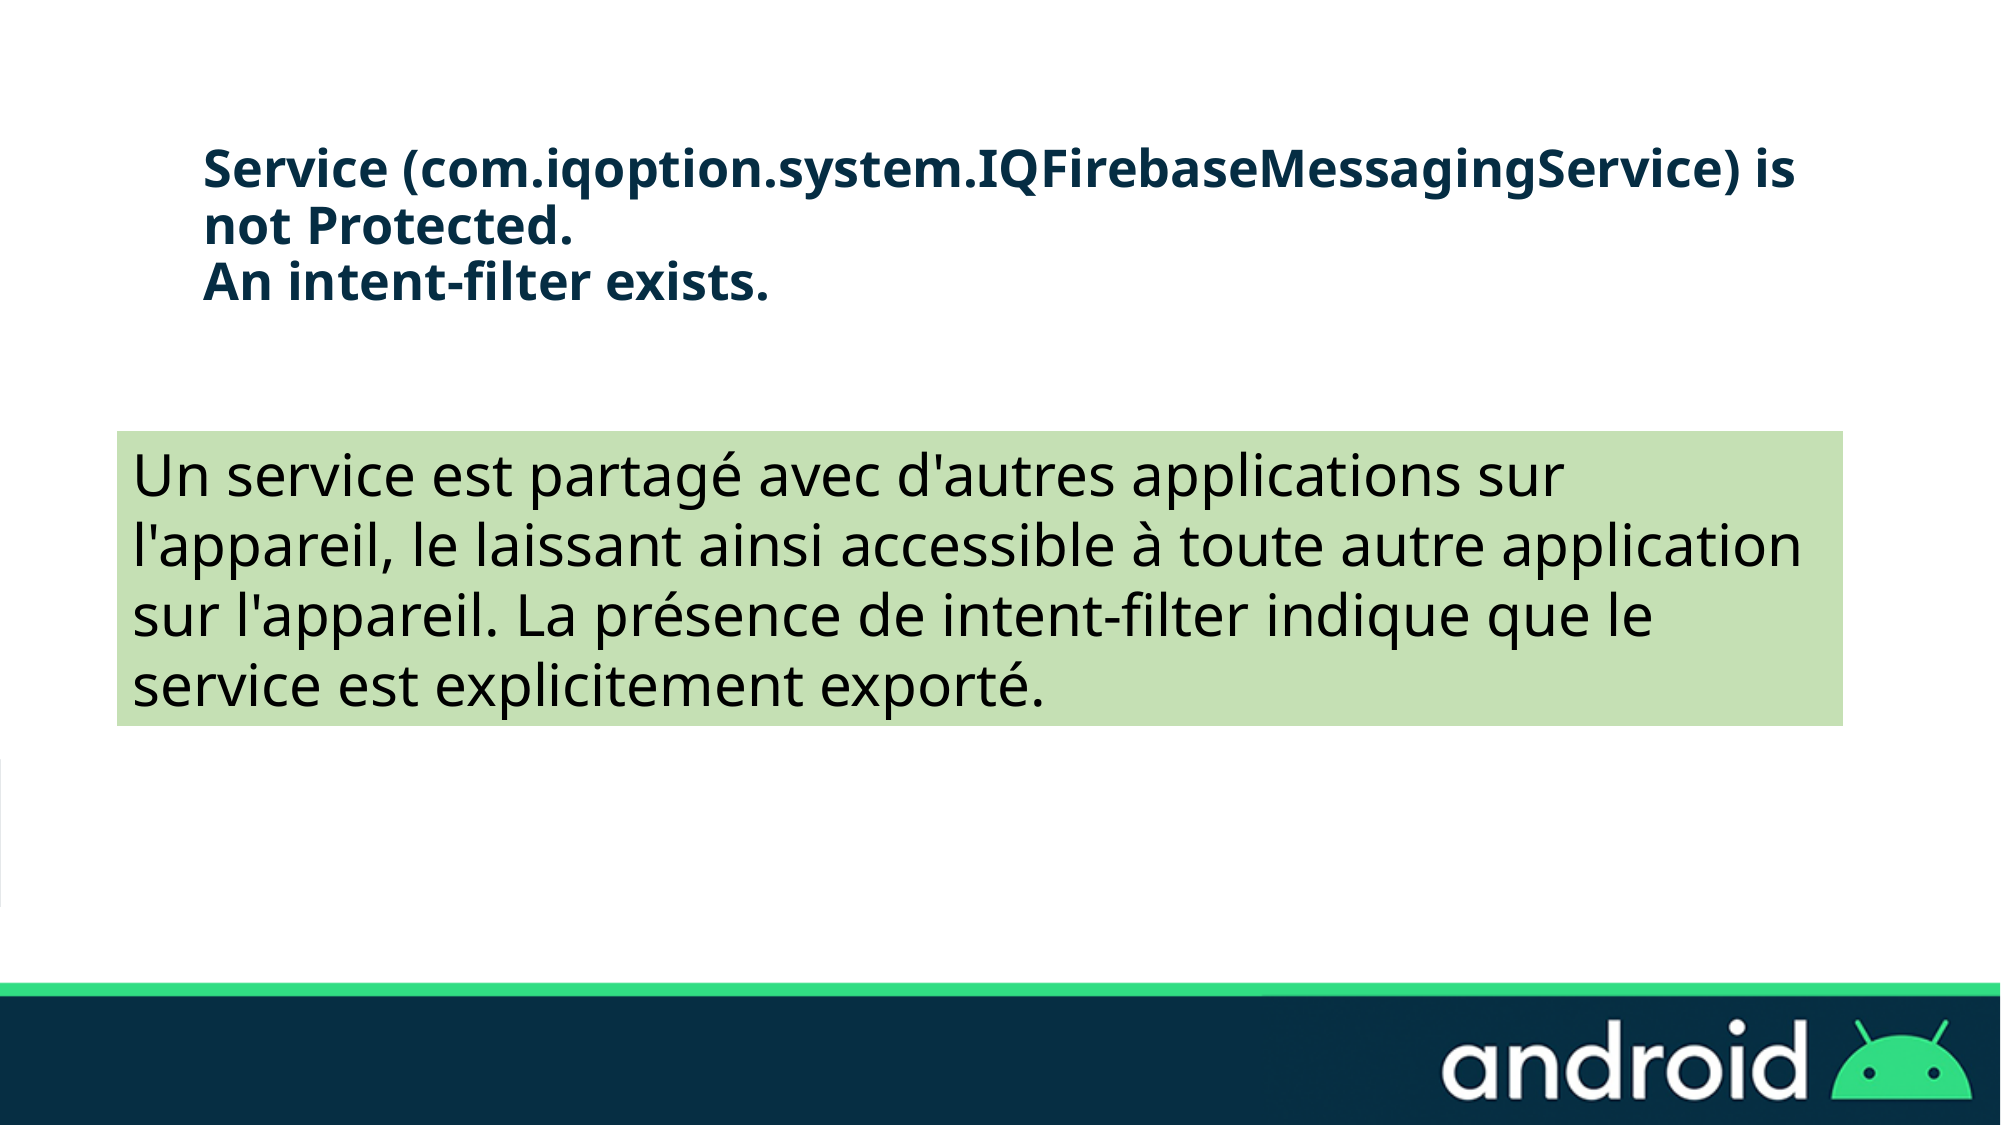

# Service (com.iqoption.system.IQFirebaseMessagingService) is not Protected. An intent-filter exists.
Un service est partagé avec d'autres applications sur l'appareil, le laissant ainsi accessible à toute autre application sur l'appareil. La présence de intent-filter indique que le service est explicitement exporté.